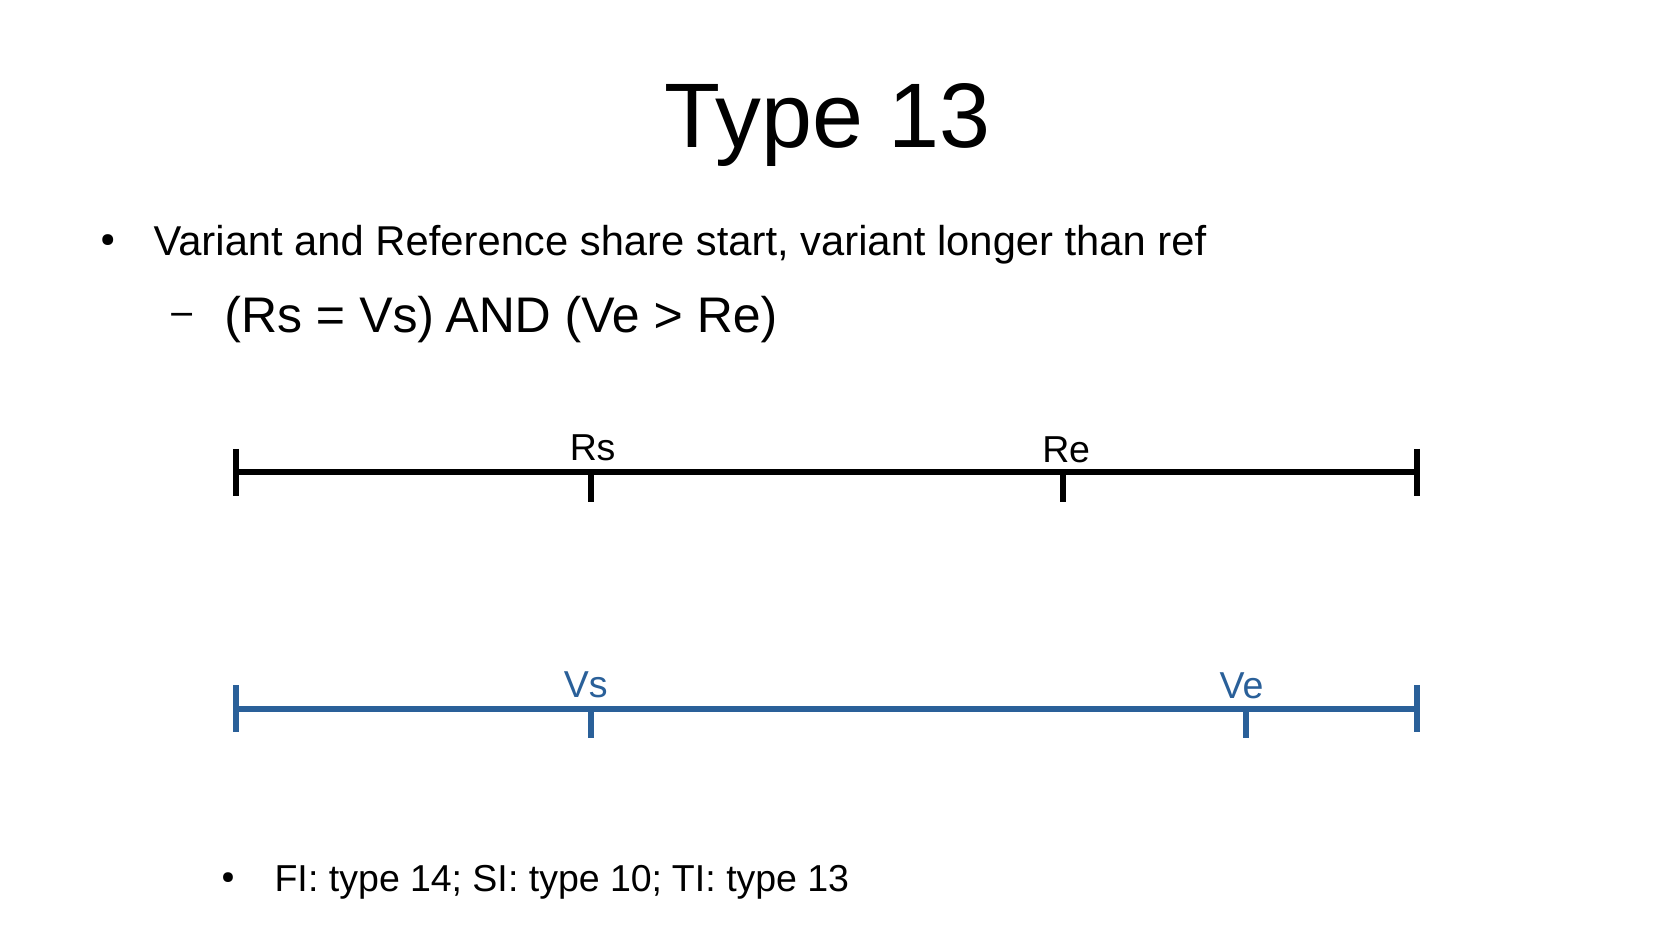

Type 13
# Variant and Reference share start, variant longer than ref
(Rs = Vs) AND (Ve > Re)
Rs
Re
Vs
Ve
FI: type 14; SI: type 10; TI: type 13